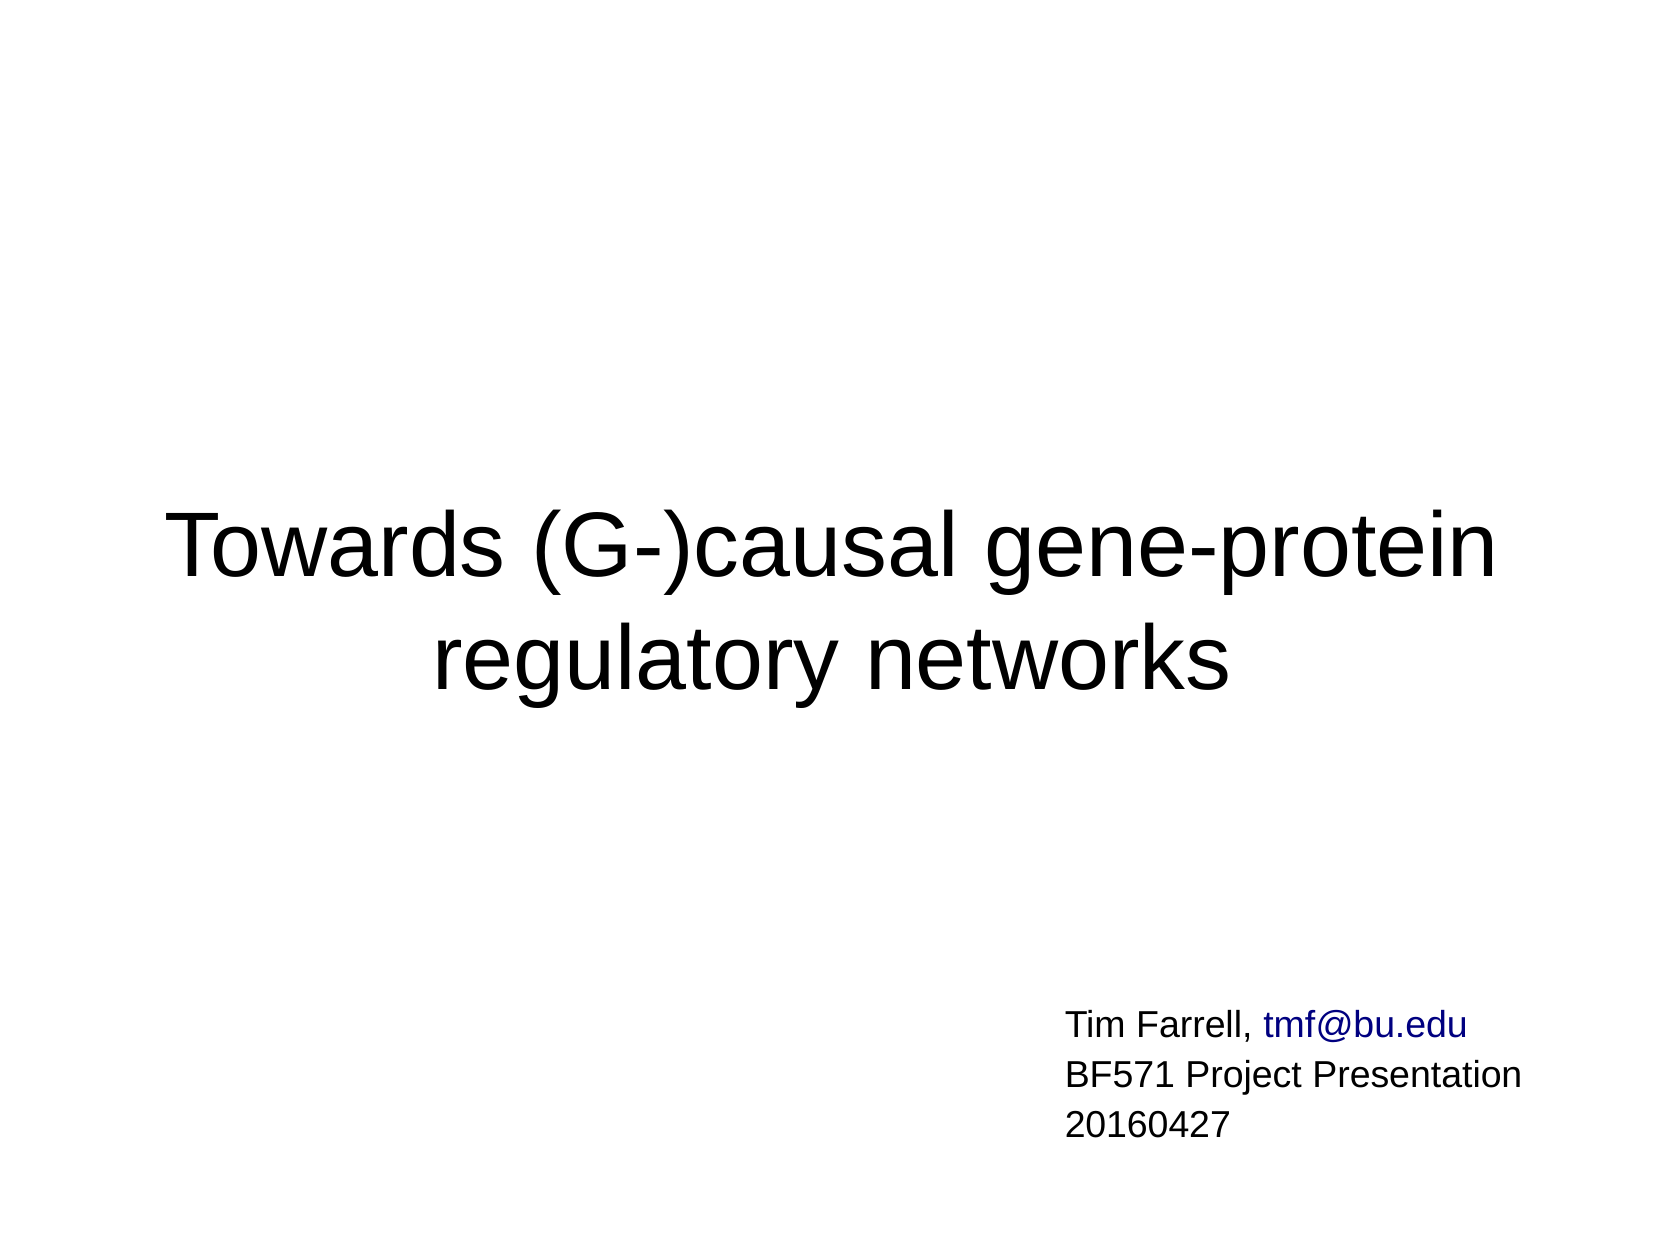

# Towards (G-)causal gene-protein regulatory networks
Tim Farrell, tmf@bu.edu
BF571 Project Presentation
20160427